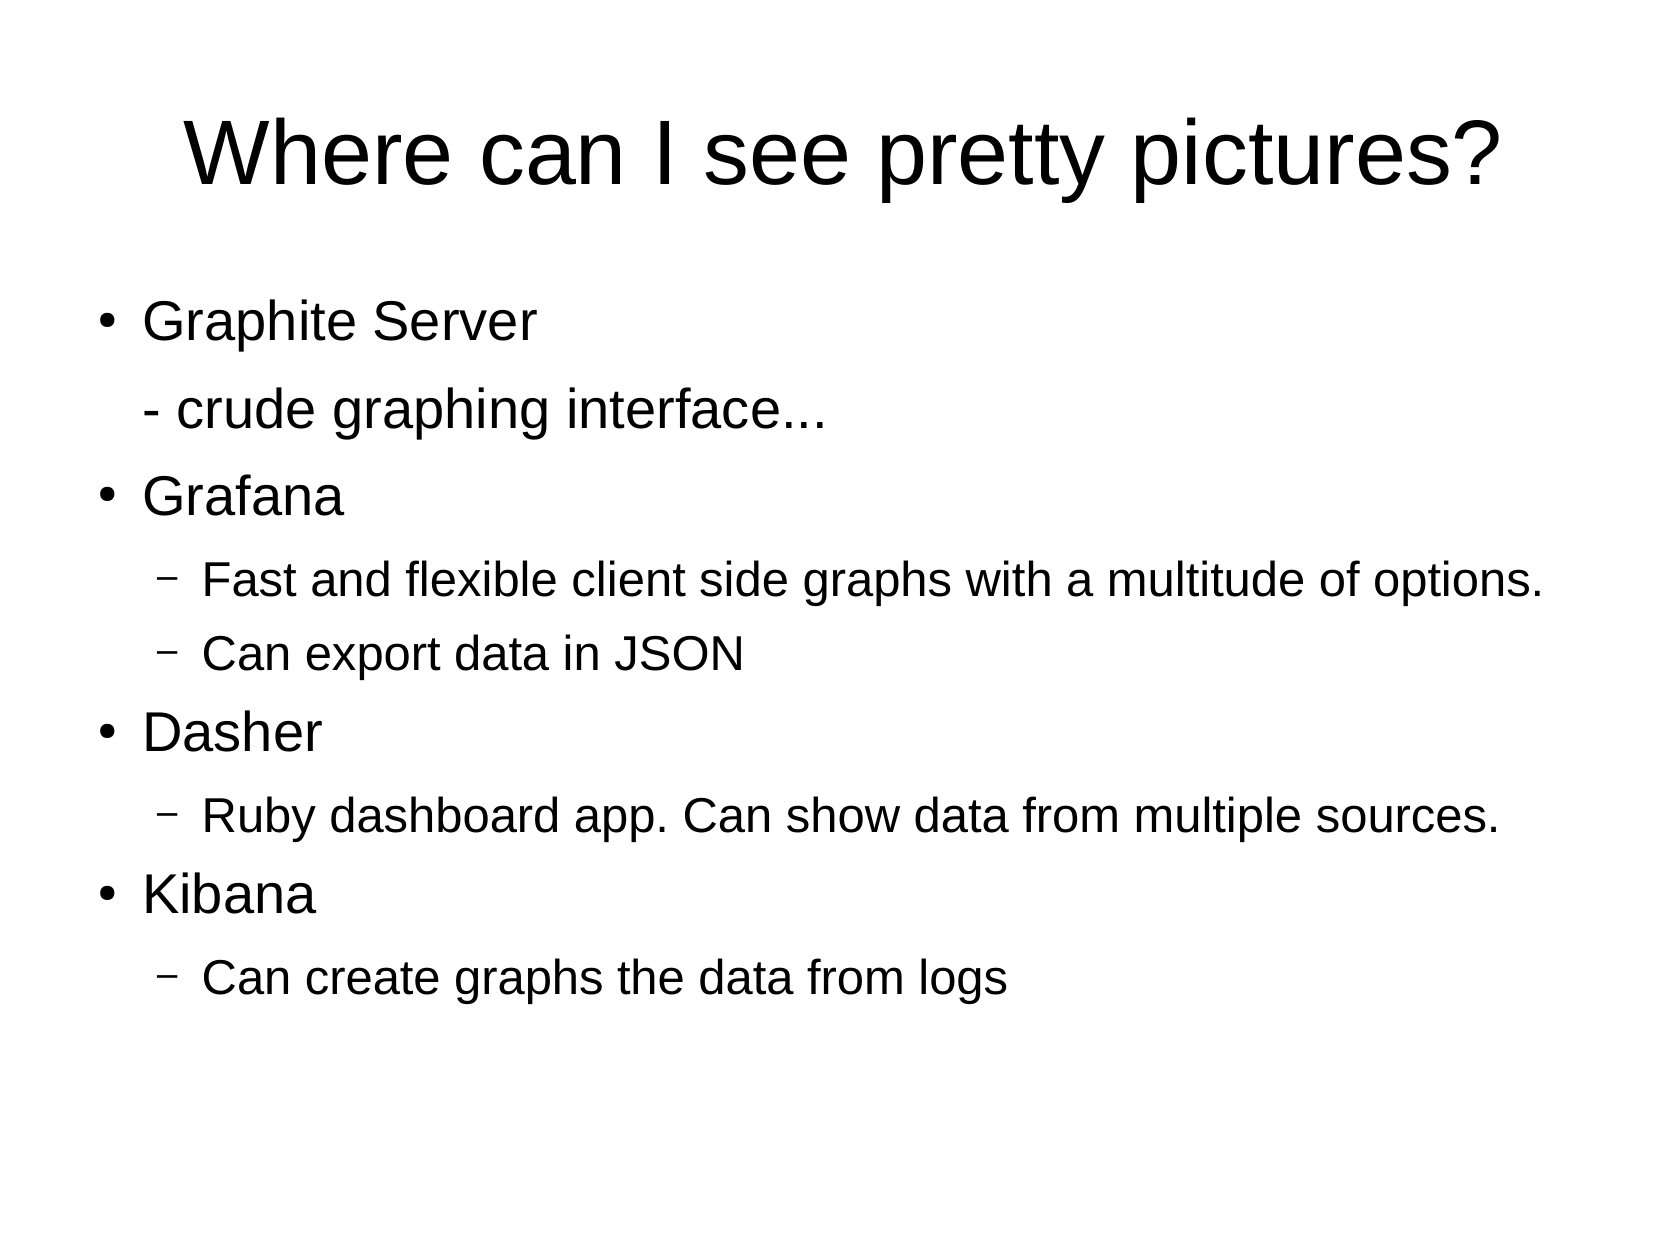

# Where can I see pretty pictures?
Graphite Server
- crude graphing interface...
Grafana
Fast and flexible client side graphs with a multitude of options.
Can export data in JSON
Dasher
Ruby dashboard app. Can show data from multiple sources.
Kibana
Can create graphs the data from logs